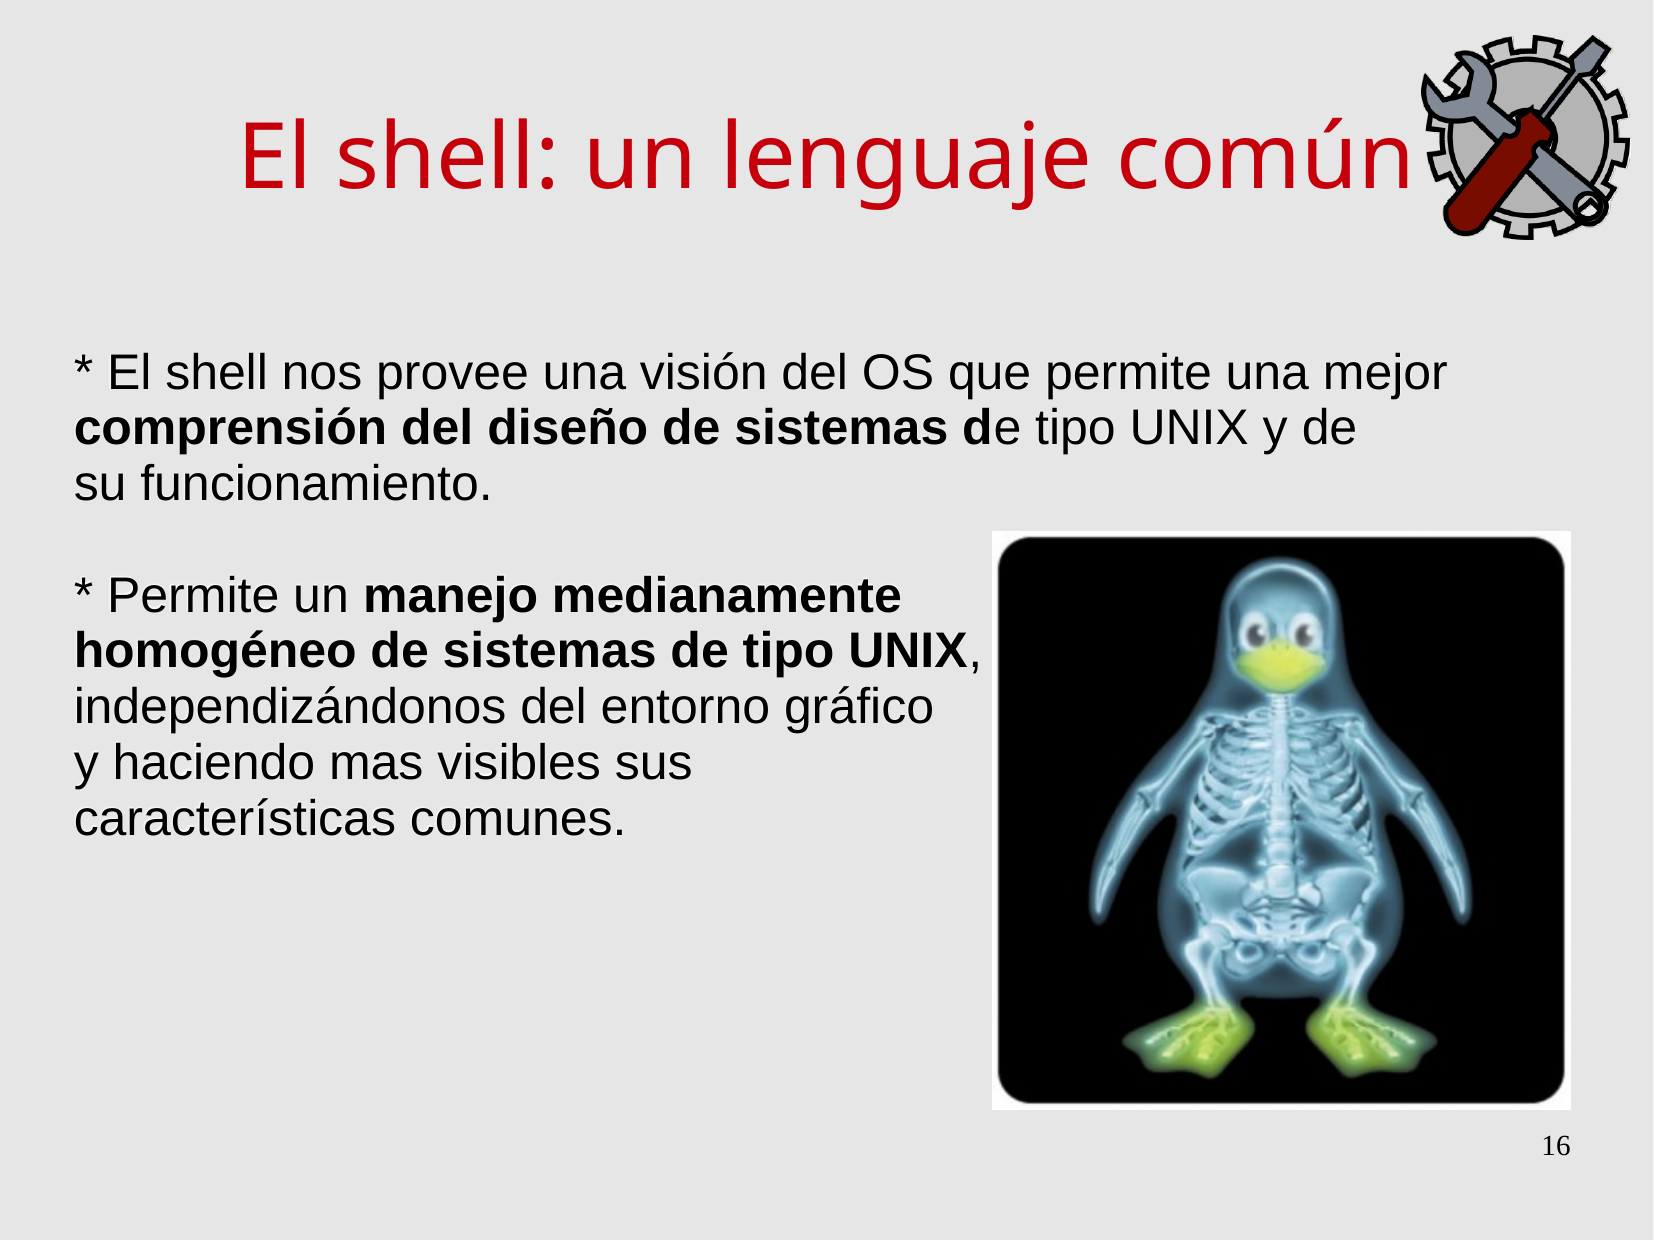

# El shell: un lenguaje común
* El shell nos provee una visión del OS que permite una mejor
comprensión del diseño de sistemas de tipo UNIX y de
su funcionamiento.
* Permite un manejo medianamente
homogéneo de sistemas de tipo UNIX,
independizándonos del entorno gráfico
y haciendo mas visibles sus
características comunes.
16